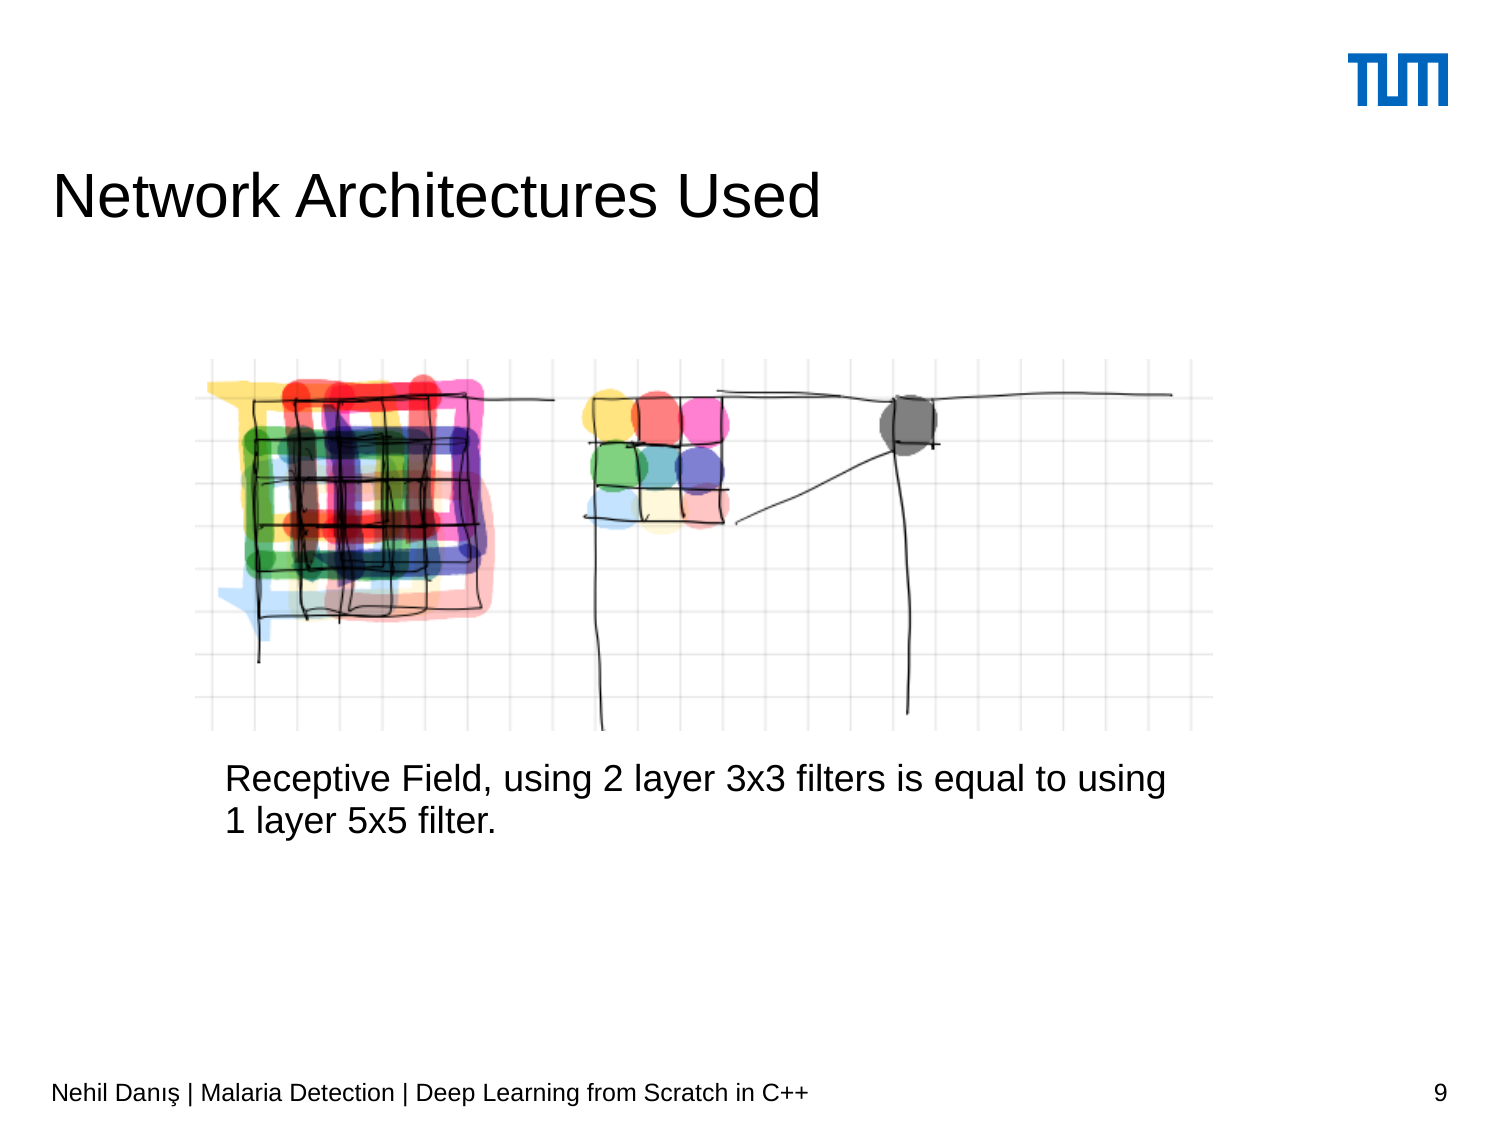

# Network Architectures Used
Receptive Field, using 2 layer 3x3 filters is equal to using 1 layer 5x5 filter.
Nehil Danış | Malaria Detection | Deep Learning from Scratch in C++